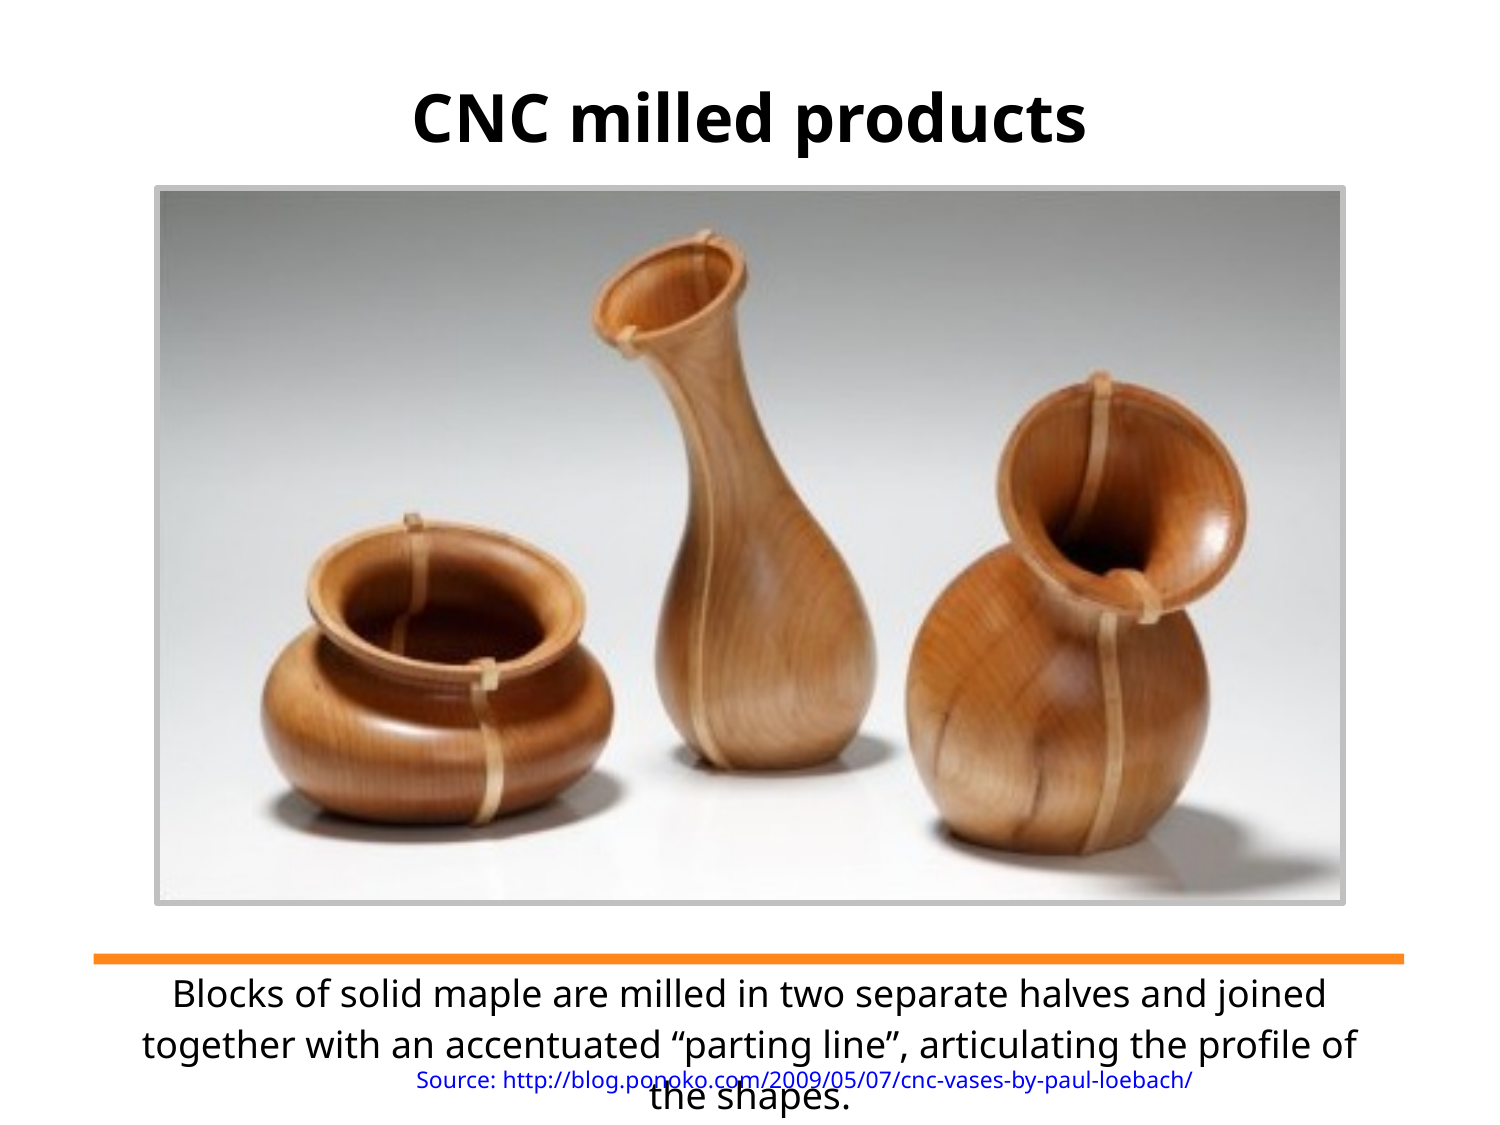

# CNC milled products
Blocks of solid maple are milled in two separate halves and joined together with an accentuated “parting line”, articulating the profile of the shapes.
Source: http://blog.ponoko.com/2009/05/07/cnc-vases-by-paul-loebach/